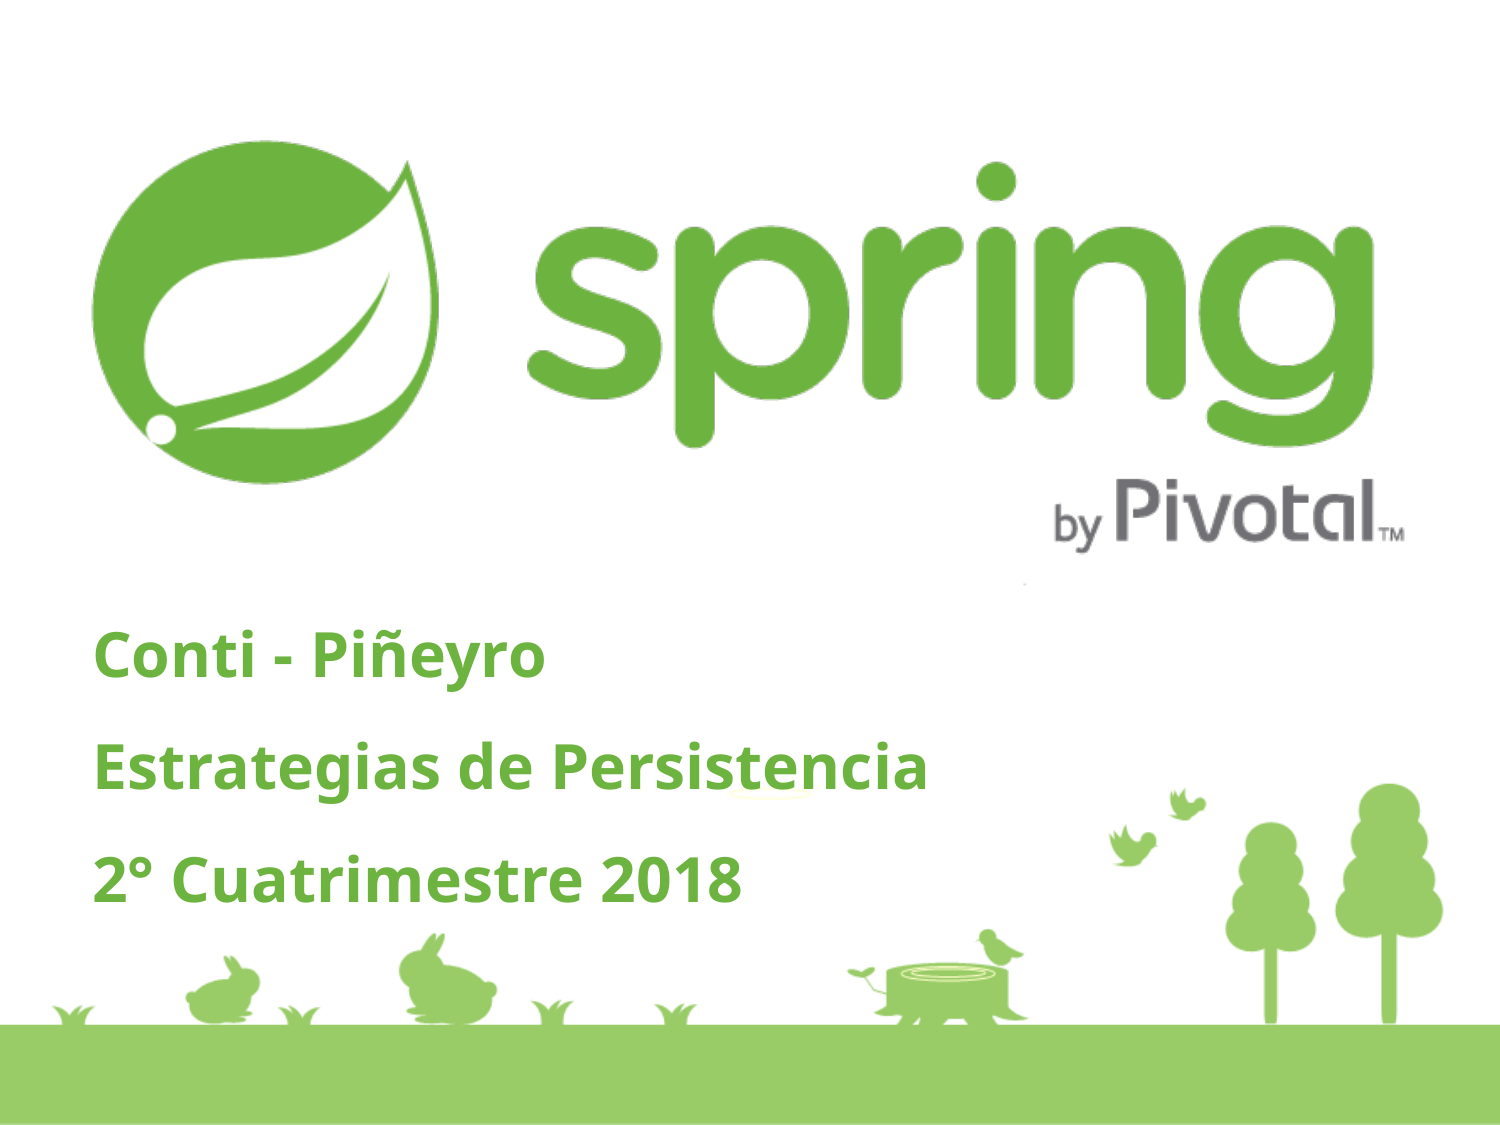

Conti - Piñeyro
Estrategias de Persistencia
2° Cuatrimestre 2018